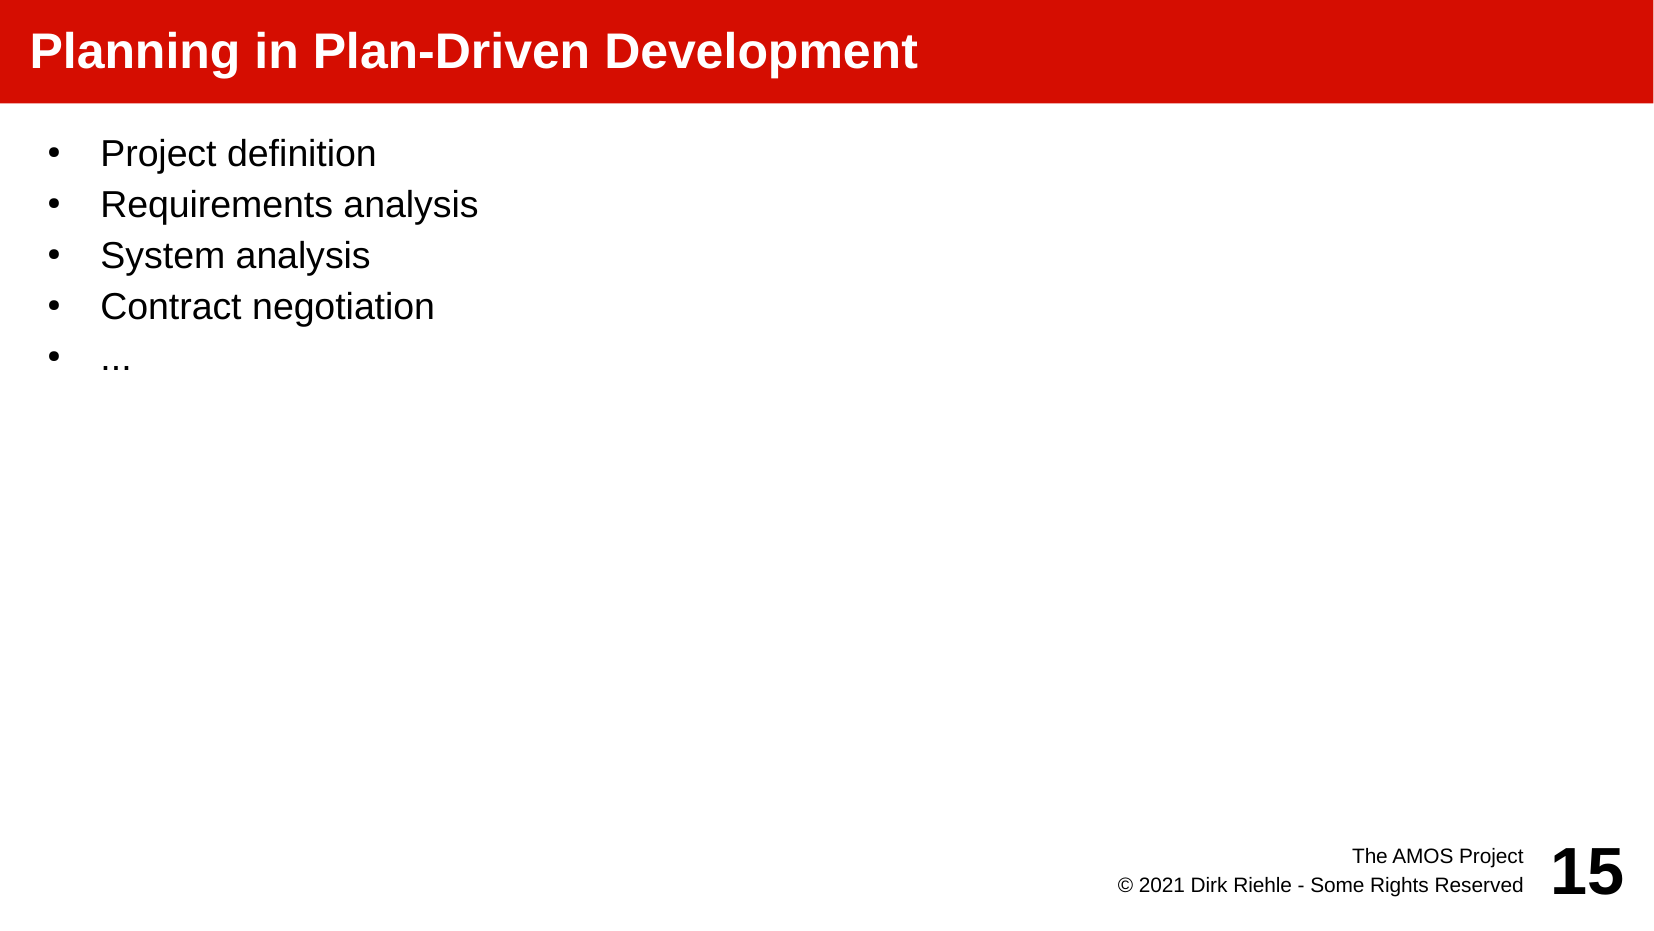

# Planning in Plan-Driven Development
Project definition
Requirements analysis
System analysis
Contract negotiation
...
The AMOS Project
15
© 2021 Dirk Riehle - Some Rights Reserved